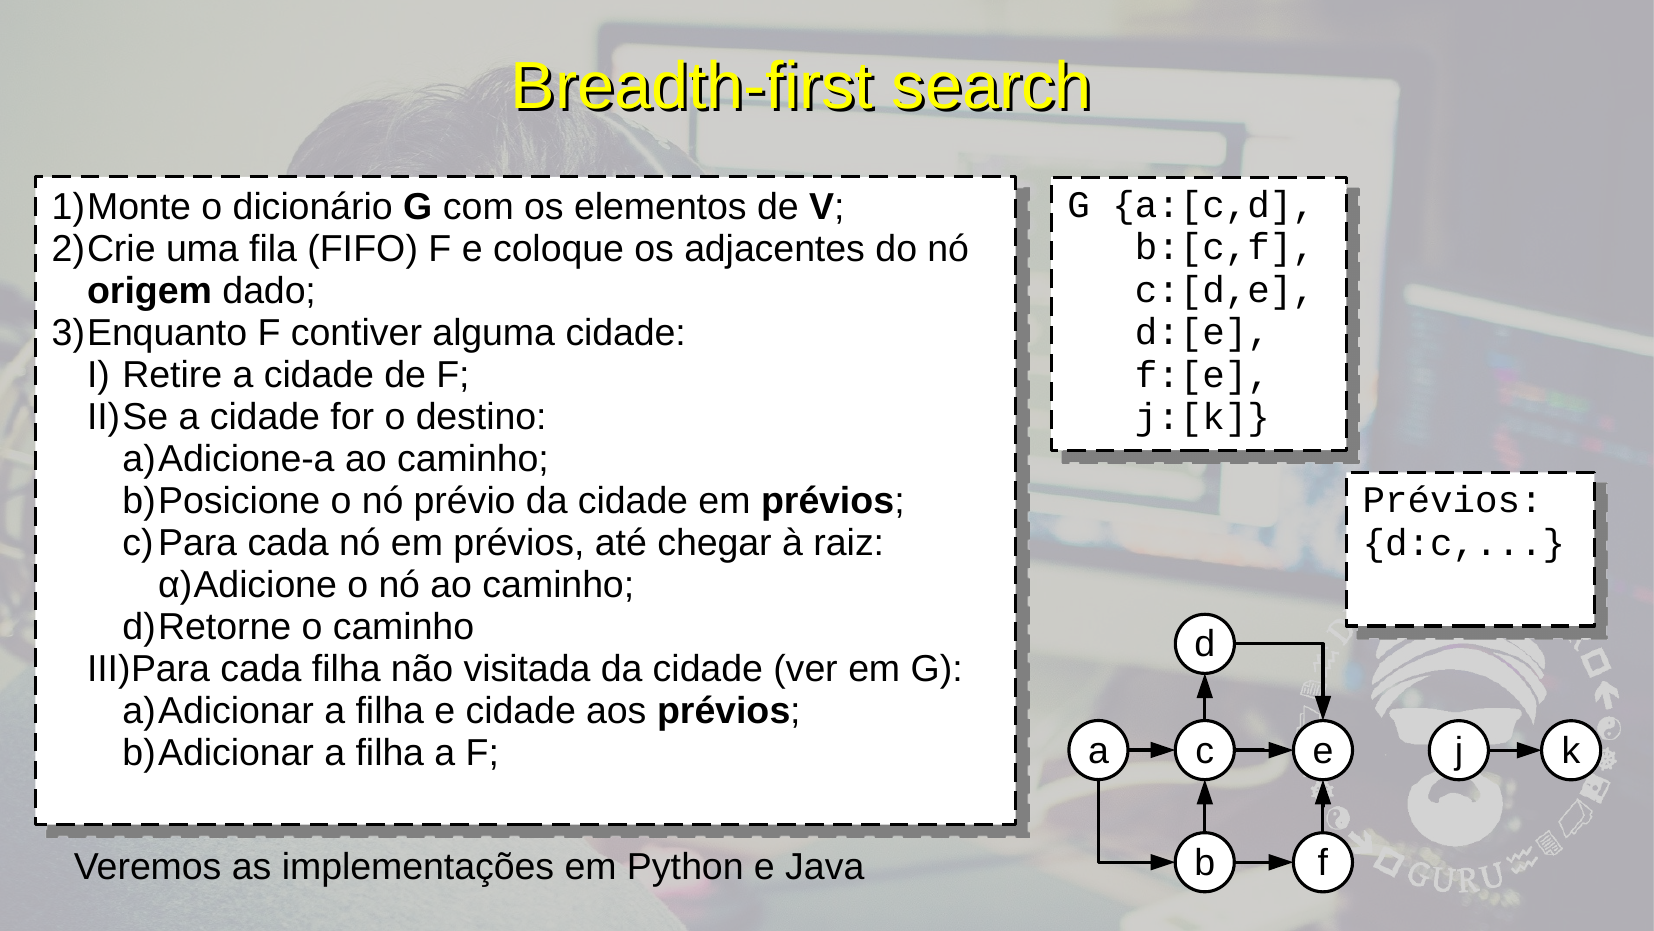

Breadth-first search
Monte o dicionário G com os elementos de V;
Crie uma fila (FIFO) F e coloque os adjacentes do nó origem dado;
Enquanto F contiver alguma cidade:
Retire a cidade de F;
Se a cidade for o destino:
Adicione-a ao caminho;
Posicione o nó prévio da cidade em prévios;
Para cada nó em prévios, até chegar à raiz:
Adicione o nó ao caminho;
Retorne o caminho
Para cada filha não visitada da cidade (ver em G):
Adicionar a filha e cidade aos prévios;
Adicionar a filha a F;
G {a:[c,d],
 b:[c,f],
 c:[d,e],
 d:[e],
 f:[e],
 j:[k]}
Prévios:
{d:c,...}
d
a
c
e
j
k
b
f
Veremos as implementações em Python e Java
Dicionário com cada nó e seus adjacentes